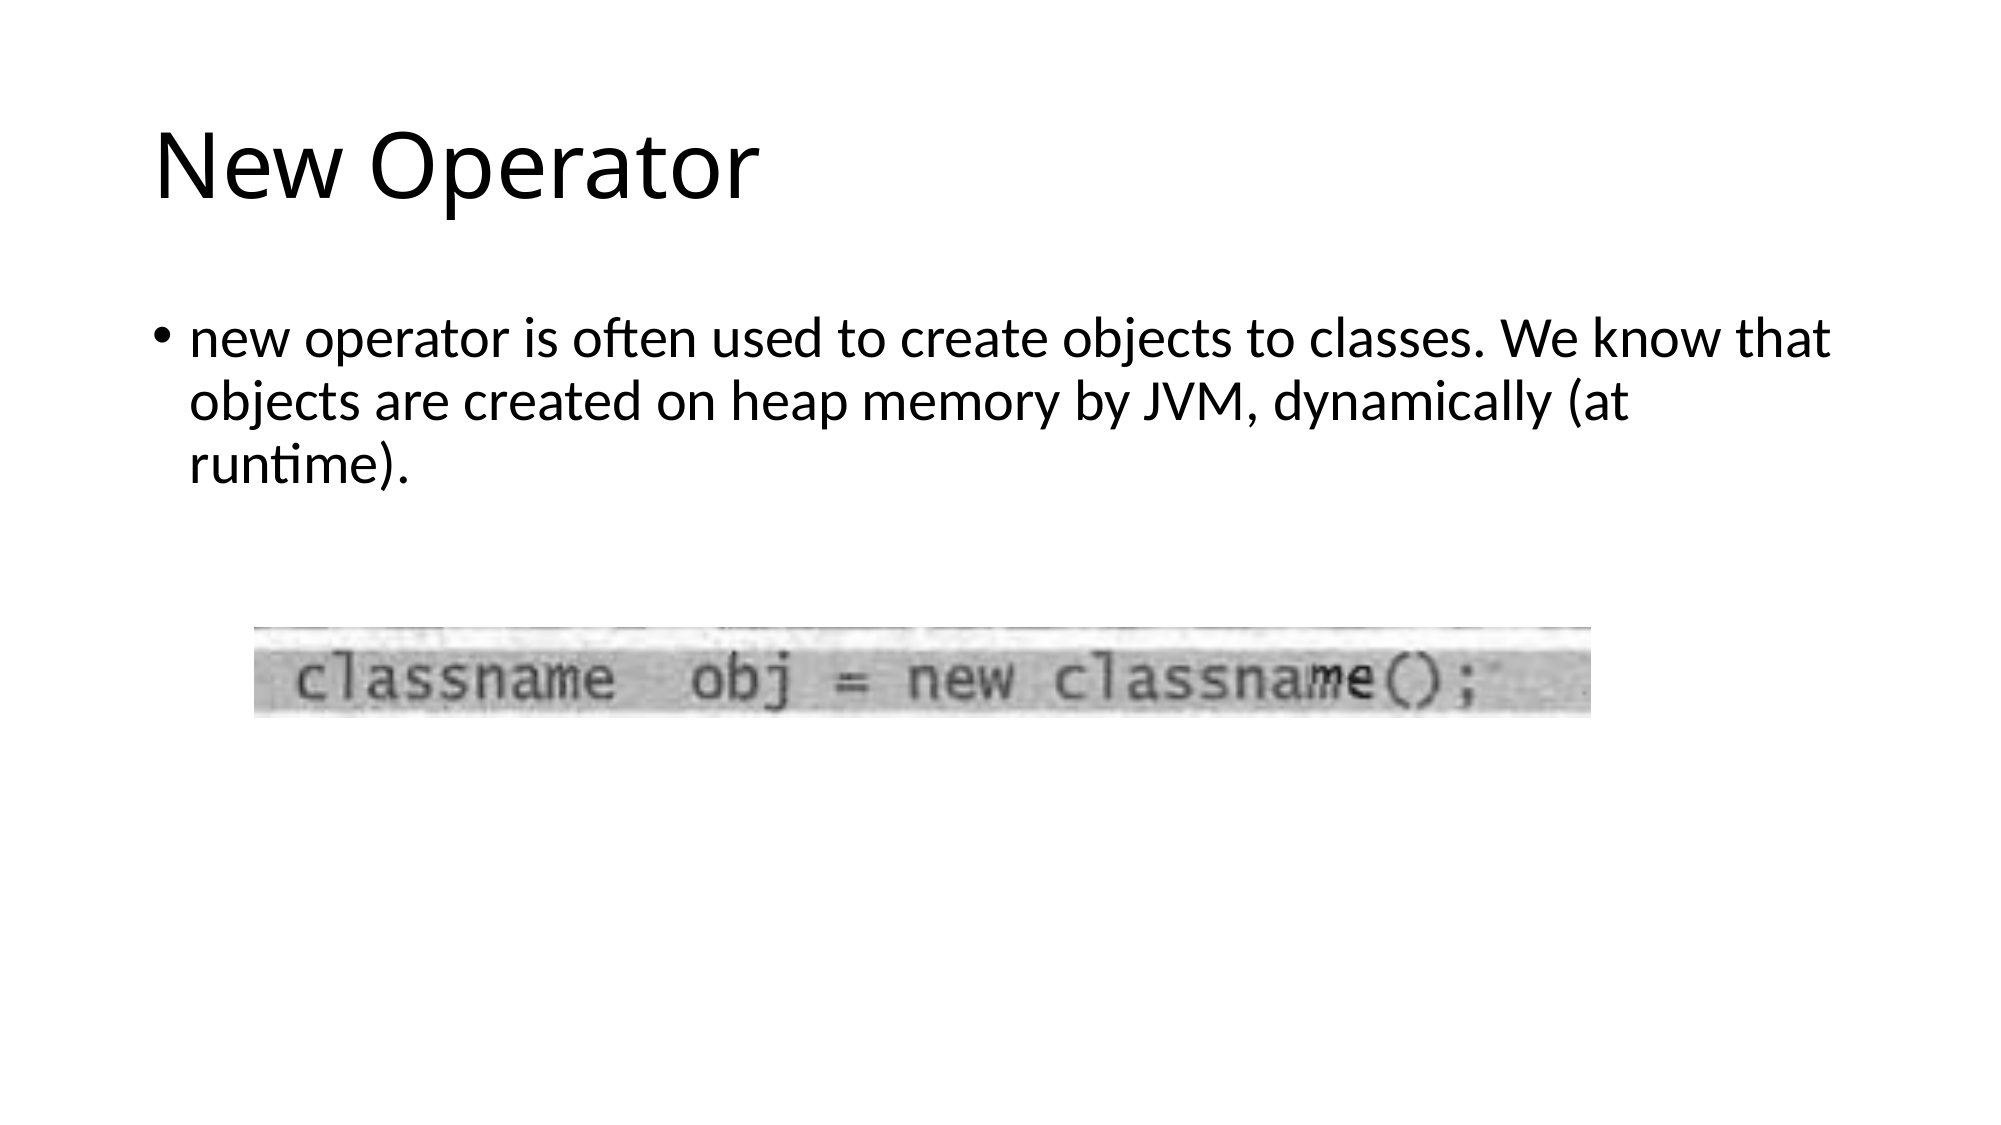

# New Operator
new operator is often used to create objects to classes. We know that objects are created on heap memory by JVM, dynamically (at runtime).